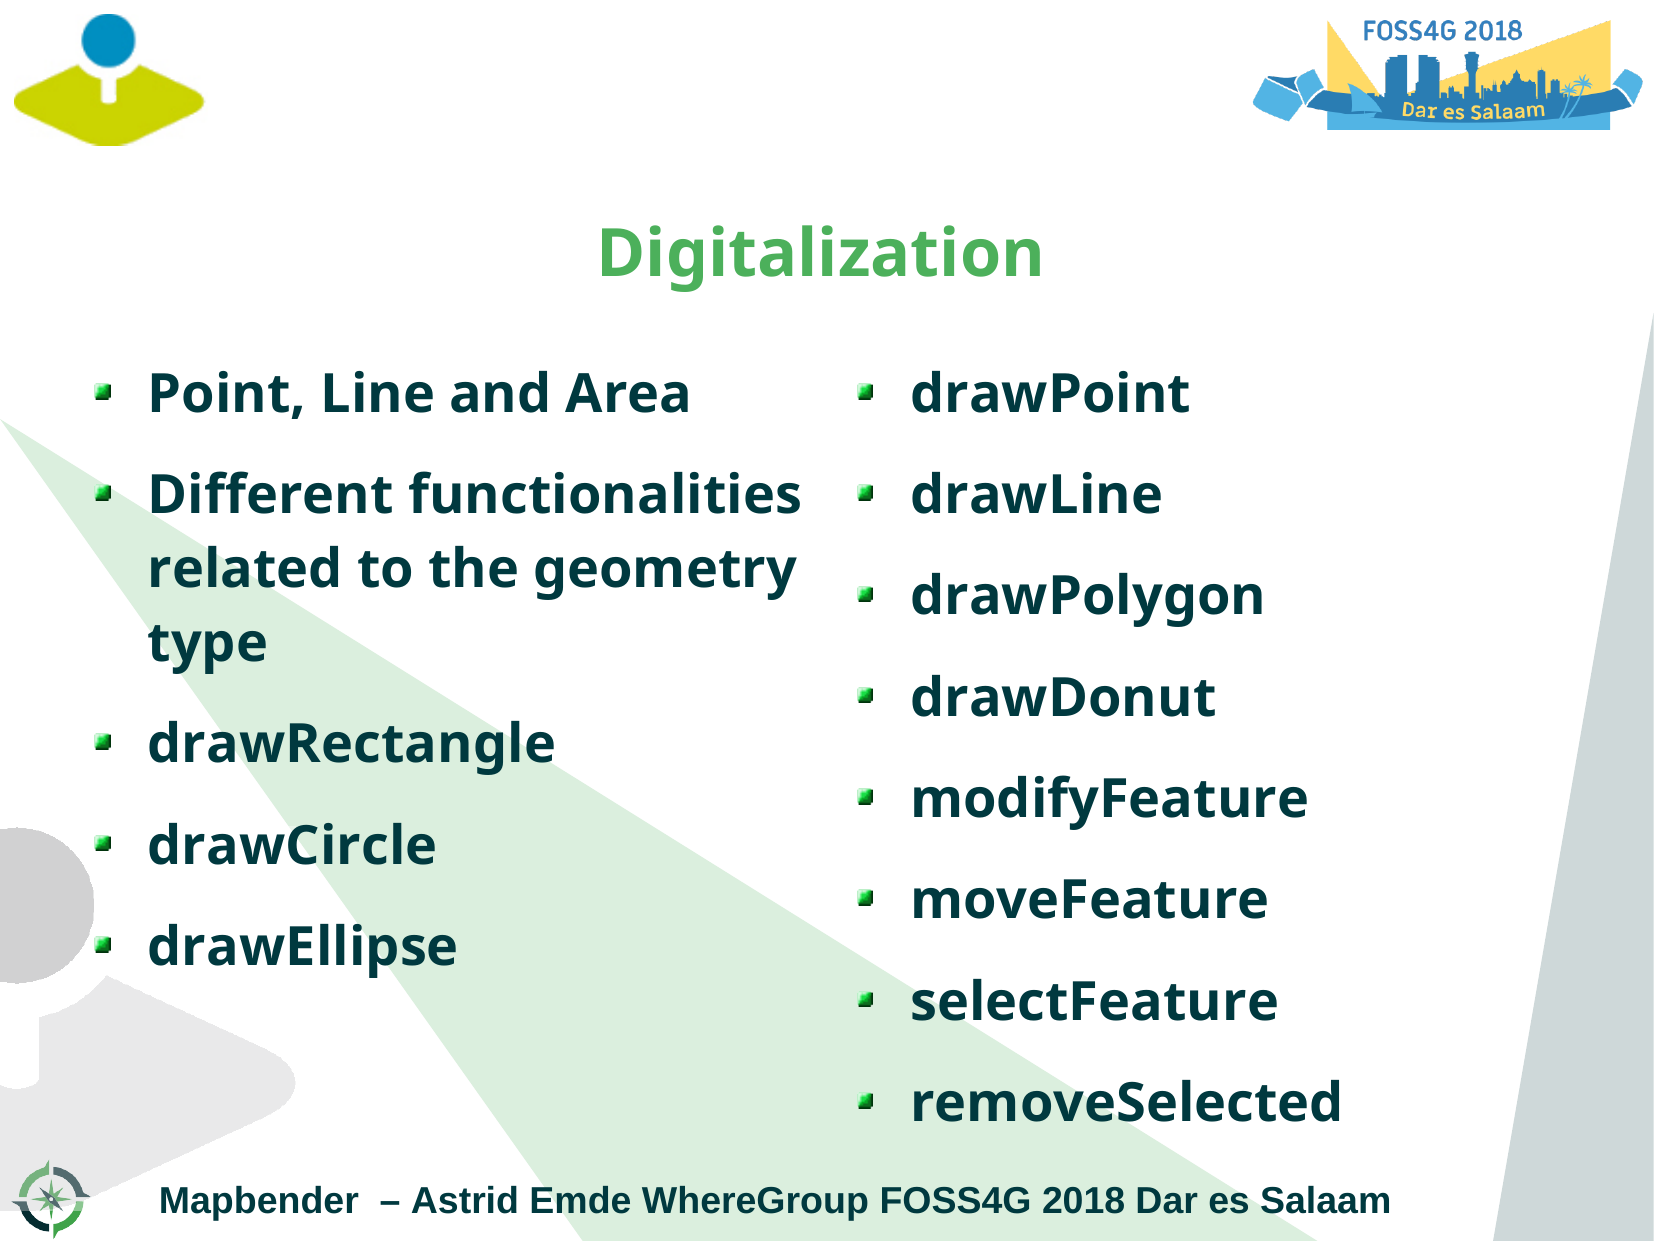

# Digitalization
Point, Line and Area
Different functionalities related to the geometry type
drawRectangle
drawCircle
drawEllipse
drawPoint
drawLine
drawPolygon
drawDonut
modifyFeature
moveFeature
selectFeature
removeSelected